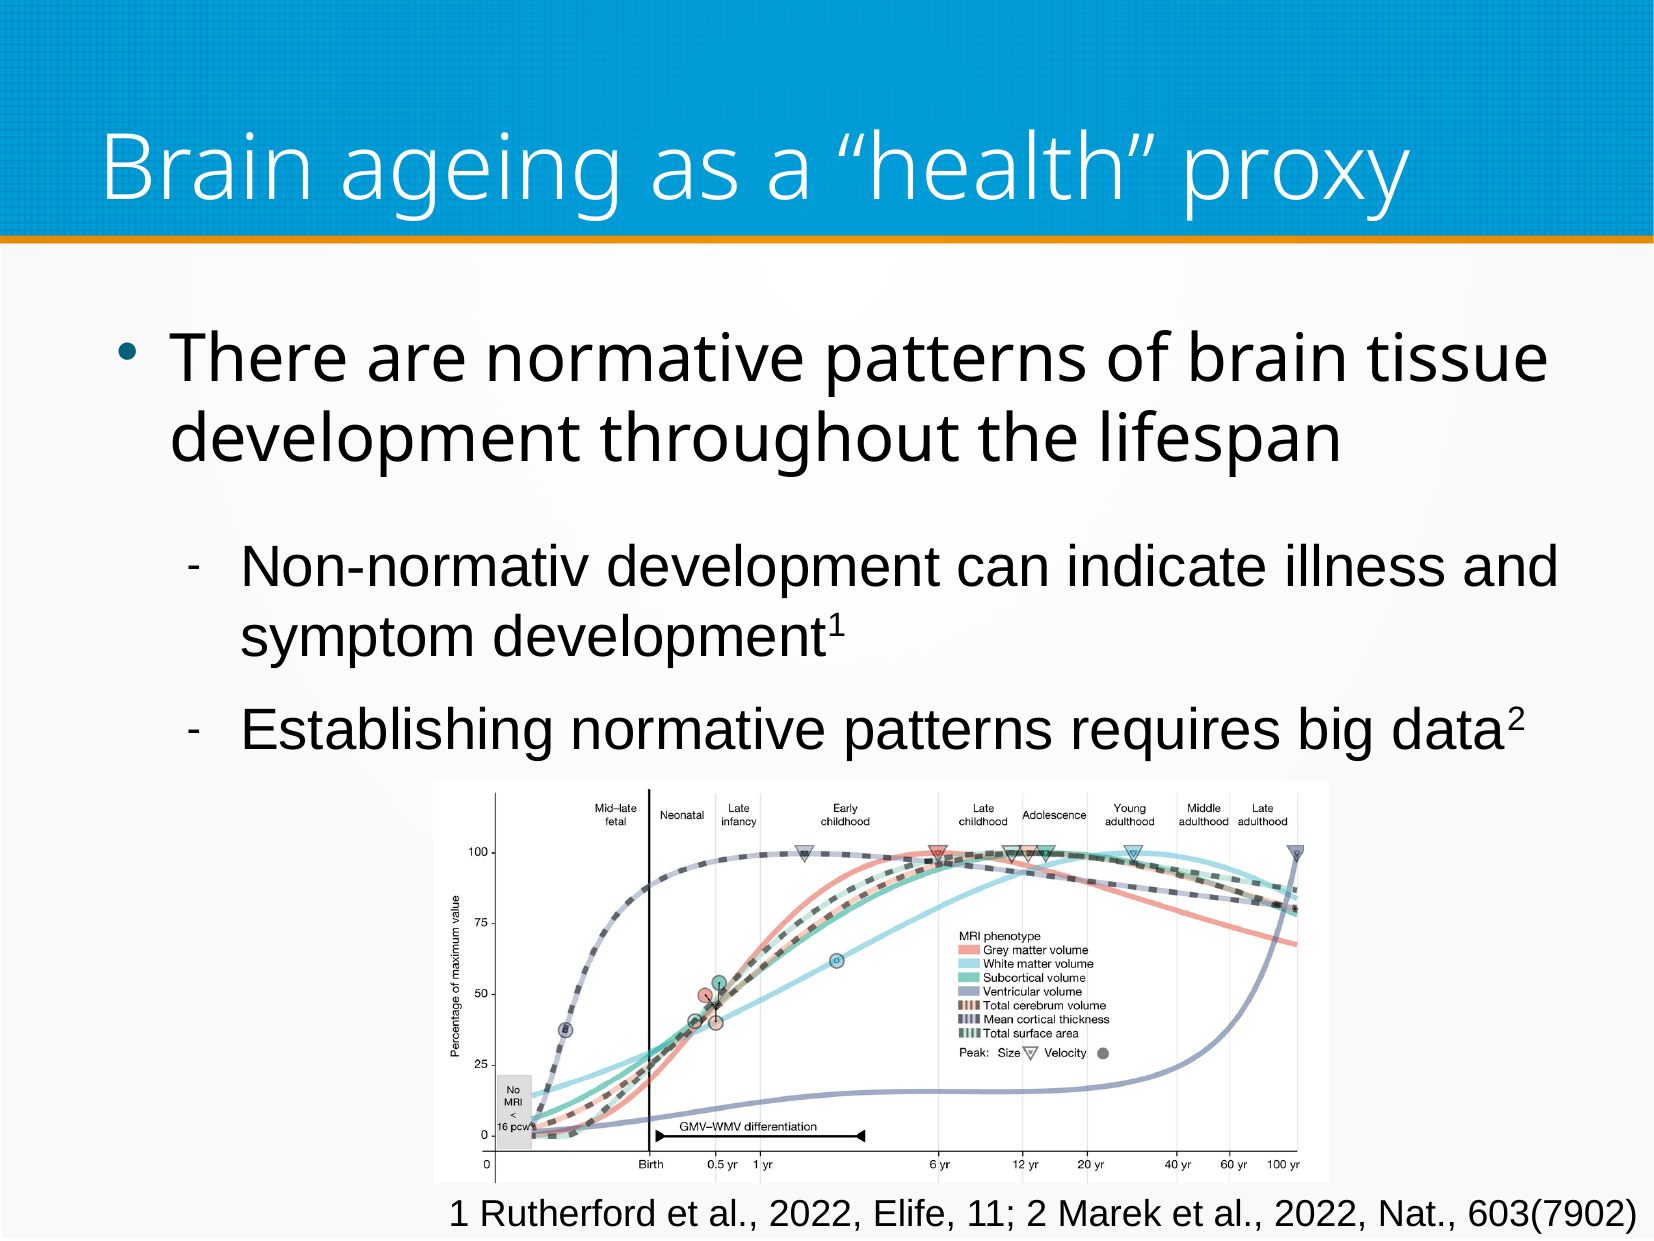

# Brain ageing as a “health” proxy
There are normative patterns of brain tissue development throughout the lifespan
Non-normativ development can indicate illness and symptom development1
Establishing normative patterns requires big data2
1 Rutherford et al., 2022, Elife, 11; 2 Marek et al., 2022, Nat., 603(7902)